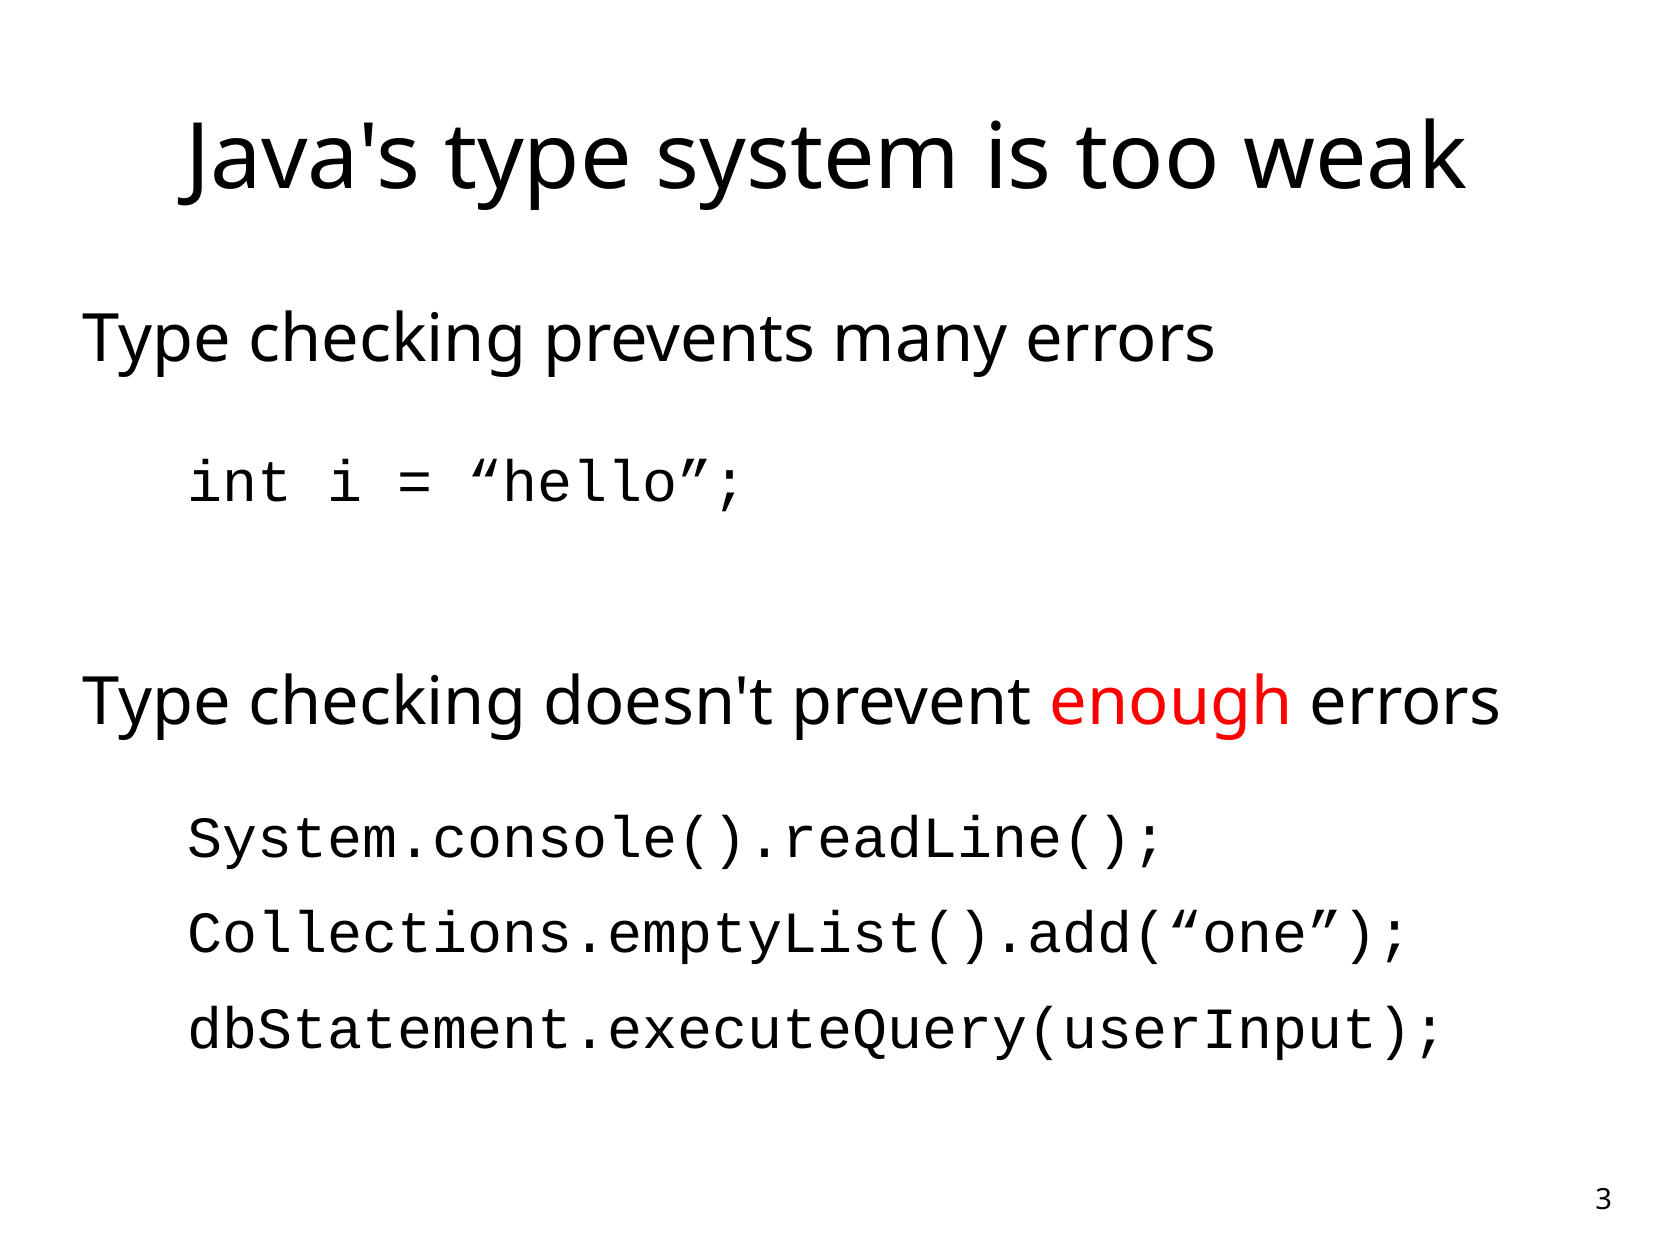

# Java's type system is too weak
Type checking prevents many errors
 int i = “hello”;
Type checking doesn't prevent enough errors
 System.console().readLine();
 Collections.emptyList().add(“one”);
 dbStatement.executeQuery(userInput);
3